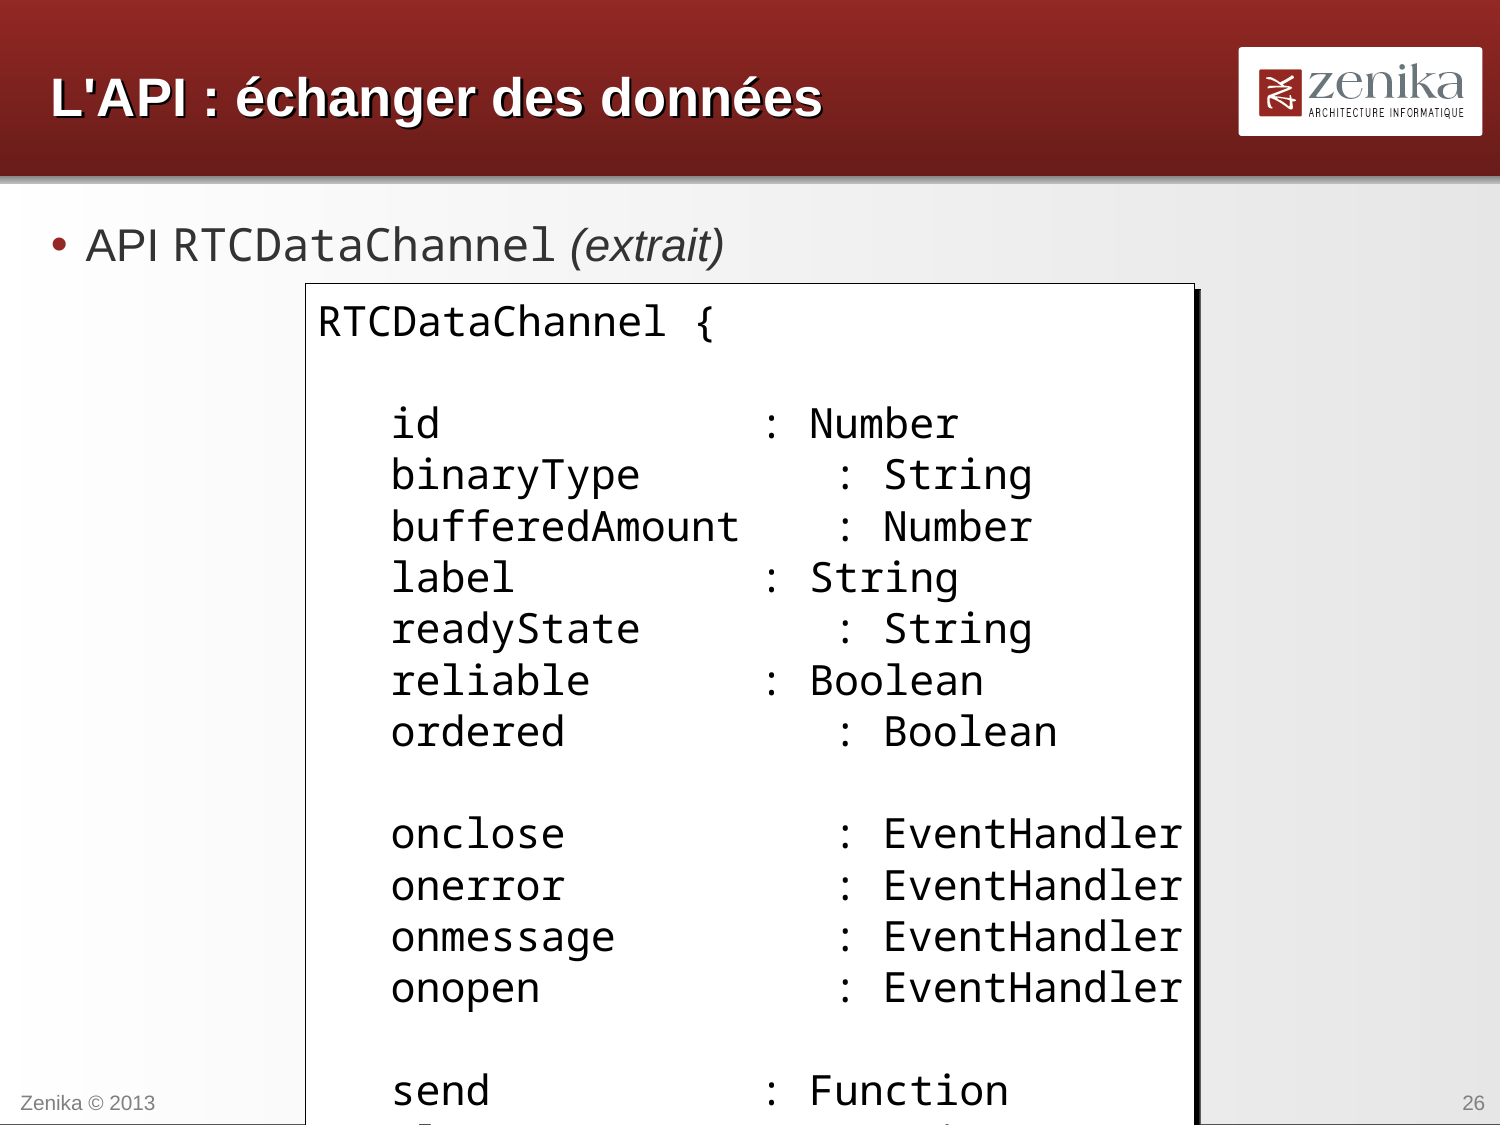

# L'API : échanger des données
API RTCDataChannel (extrait)
RTCDataChannel {
	id					: Number
	binaryType			: String
	bufferedAmount		: Number
	label				: String
	readyState			: String
	reliable			: Boolean
	ordered				: Boolean
	onclose				: EventHandler
	onerror				: EventHandler
	onmessage			: EventHandler
	onopen				: EventHandler
	send 				: Function
	close				: Function
}